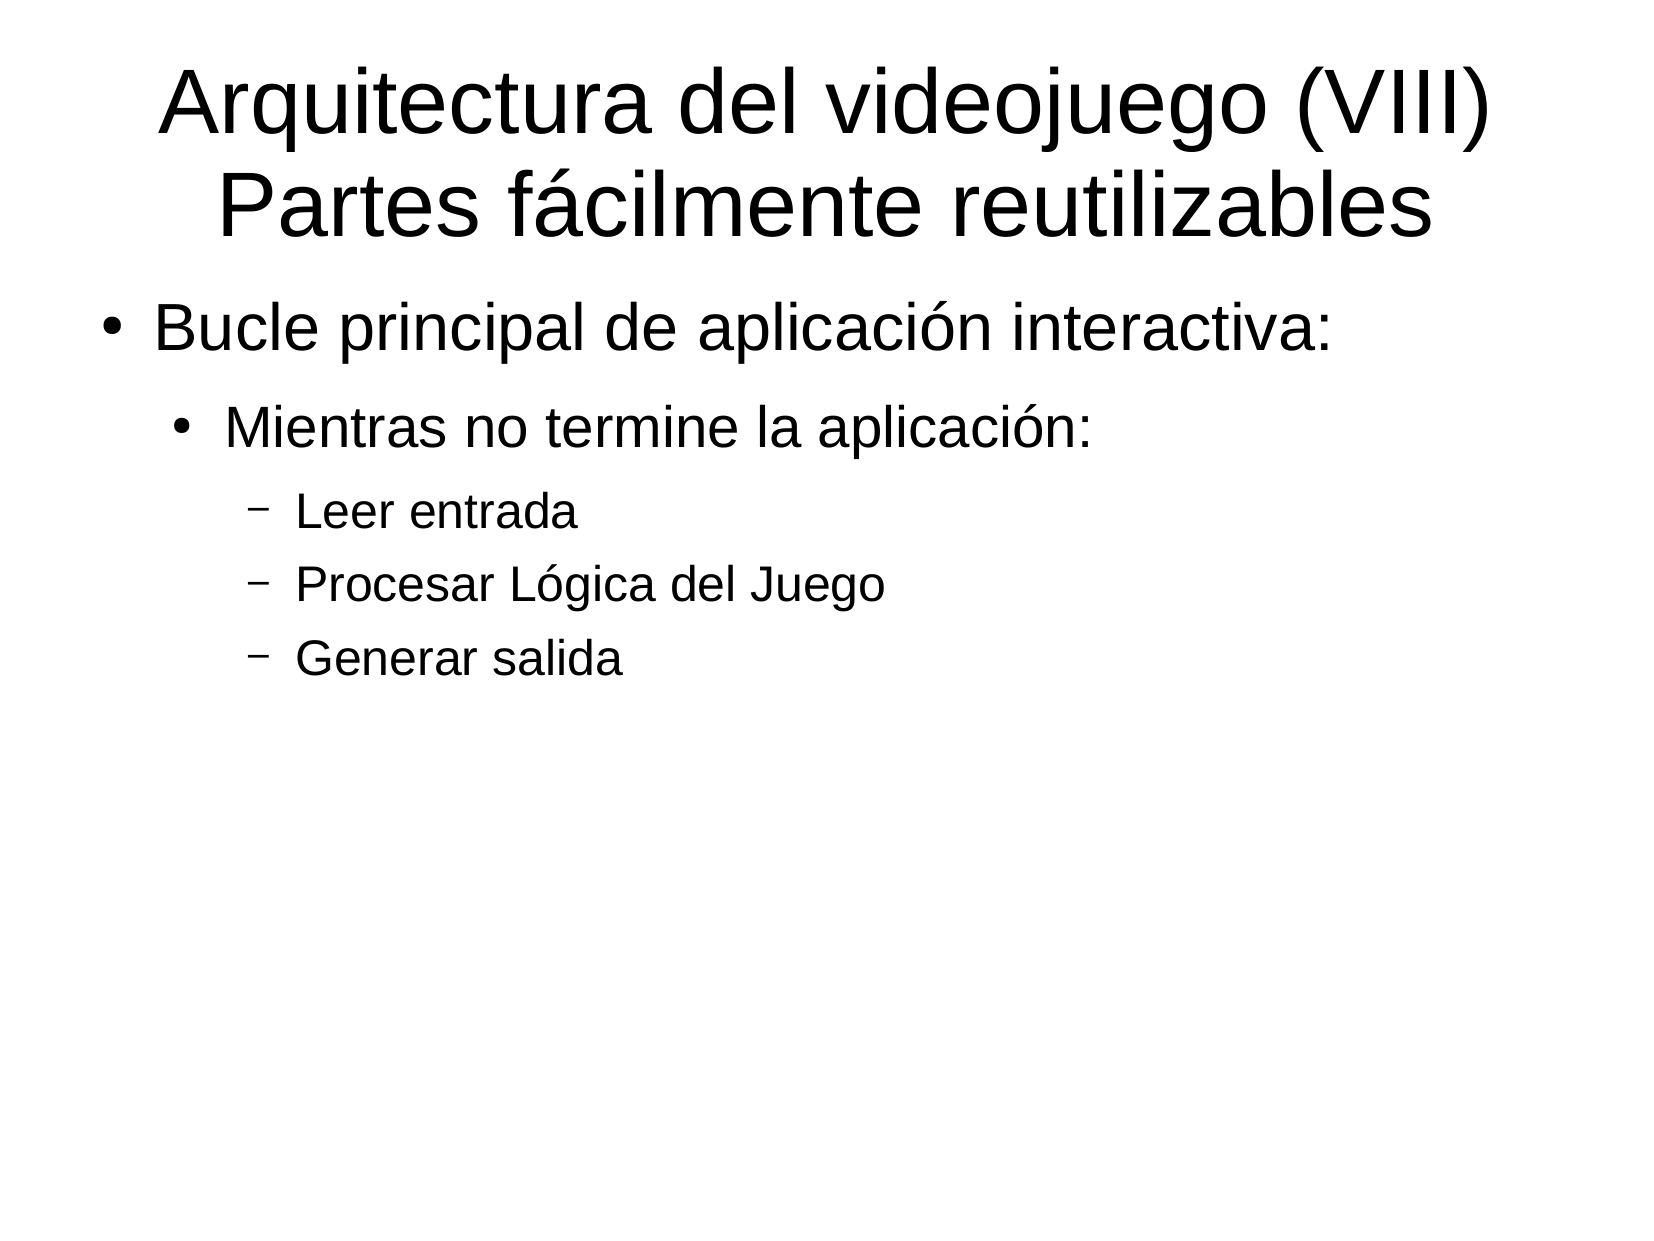

# Arquitectura del videojuego (VIII) Partes fácilmente reutilizables
Bucle principal de aplicación interactiva:
Mientras no termine la aplicación:
Leer entrada
Procesar Lógica del Juego
Generar salida